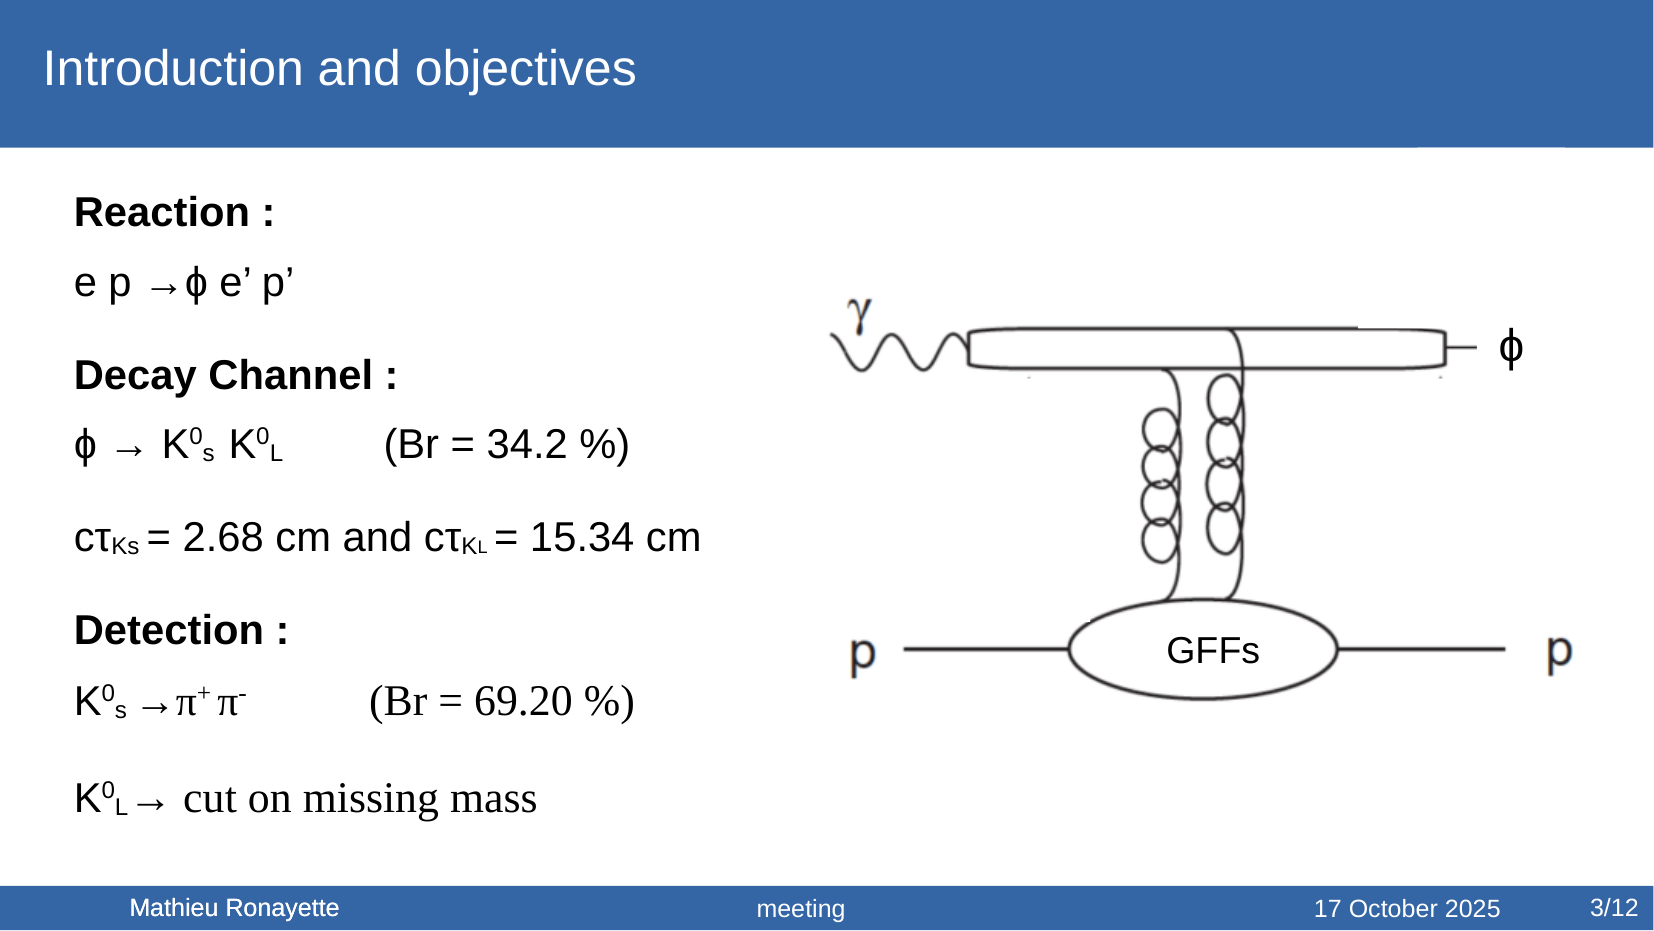

Introduction and objectives
Reaction :
e p →ɸ e’ p’
Decay Channel :
ɸ → K0s K0L (Br = 34.2 %)
cτKs = 2.68 cm and cτKL = 15.34 cm
Detection :
K0s →π+ π- 		(Br = 69.20 %)
K0L→ cut on missing mass
ϕ
GFFs
Mathieu Ronayette
3/12
Mathieu Ronayette
 meeting
17 October 2025